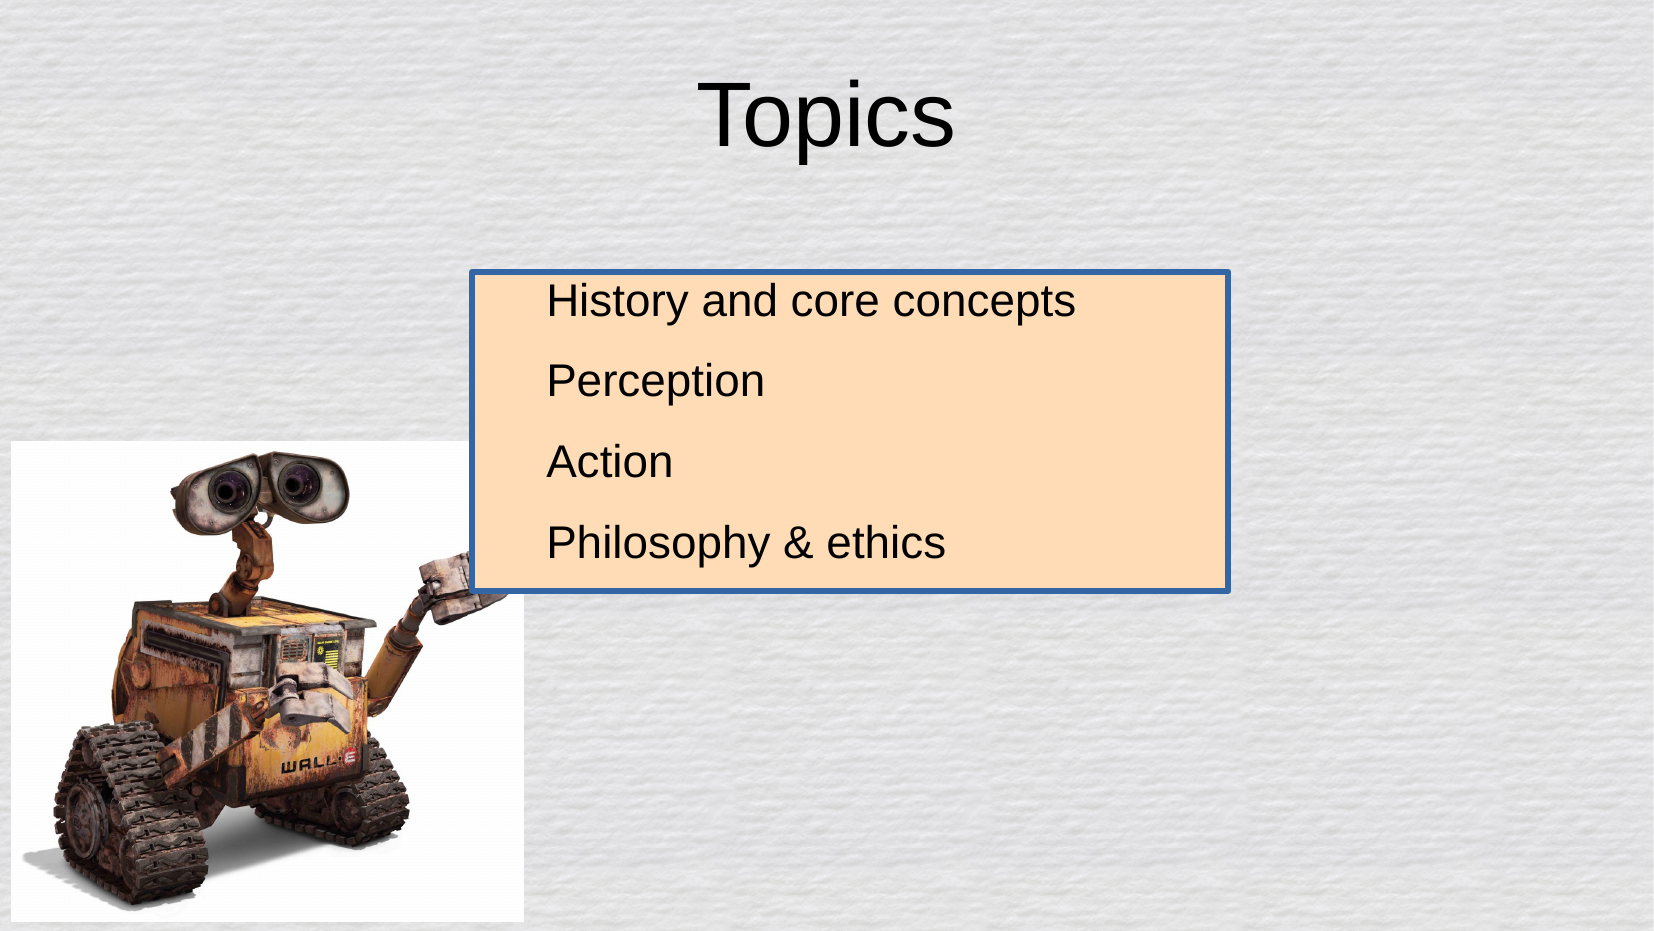

# Topics
History and core concepts
Perception
Action
Philosophy & ethics